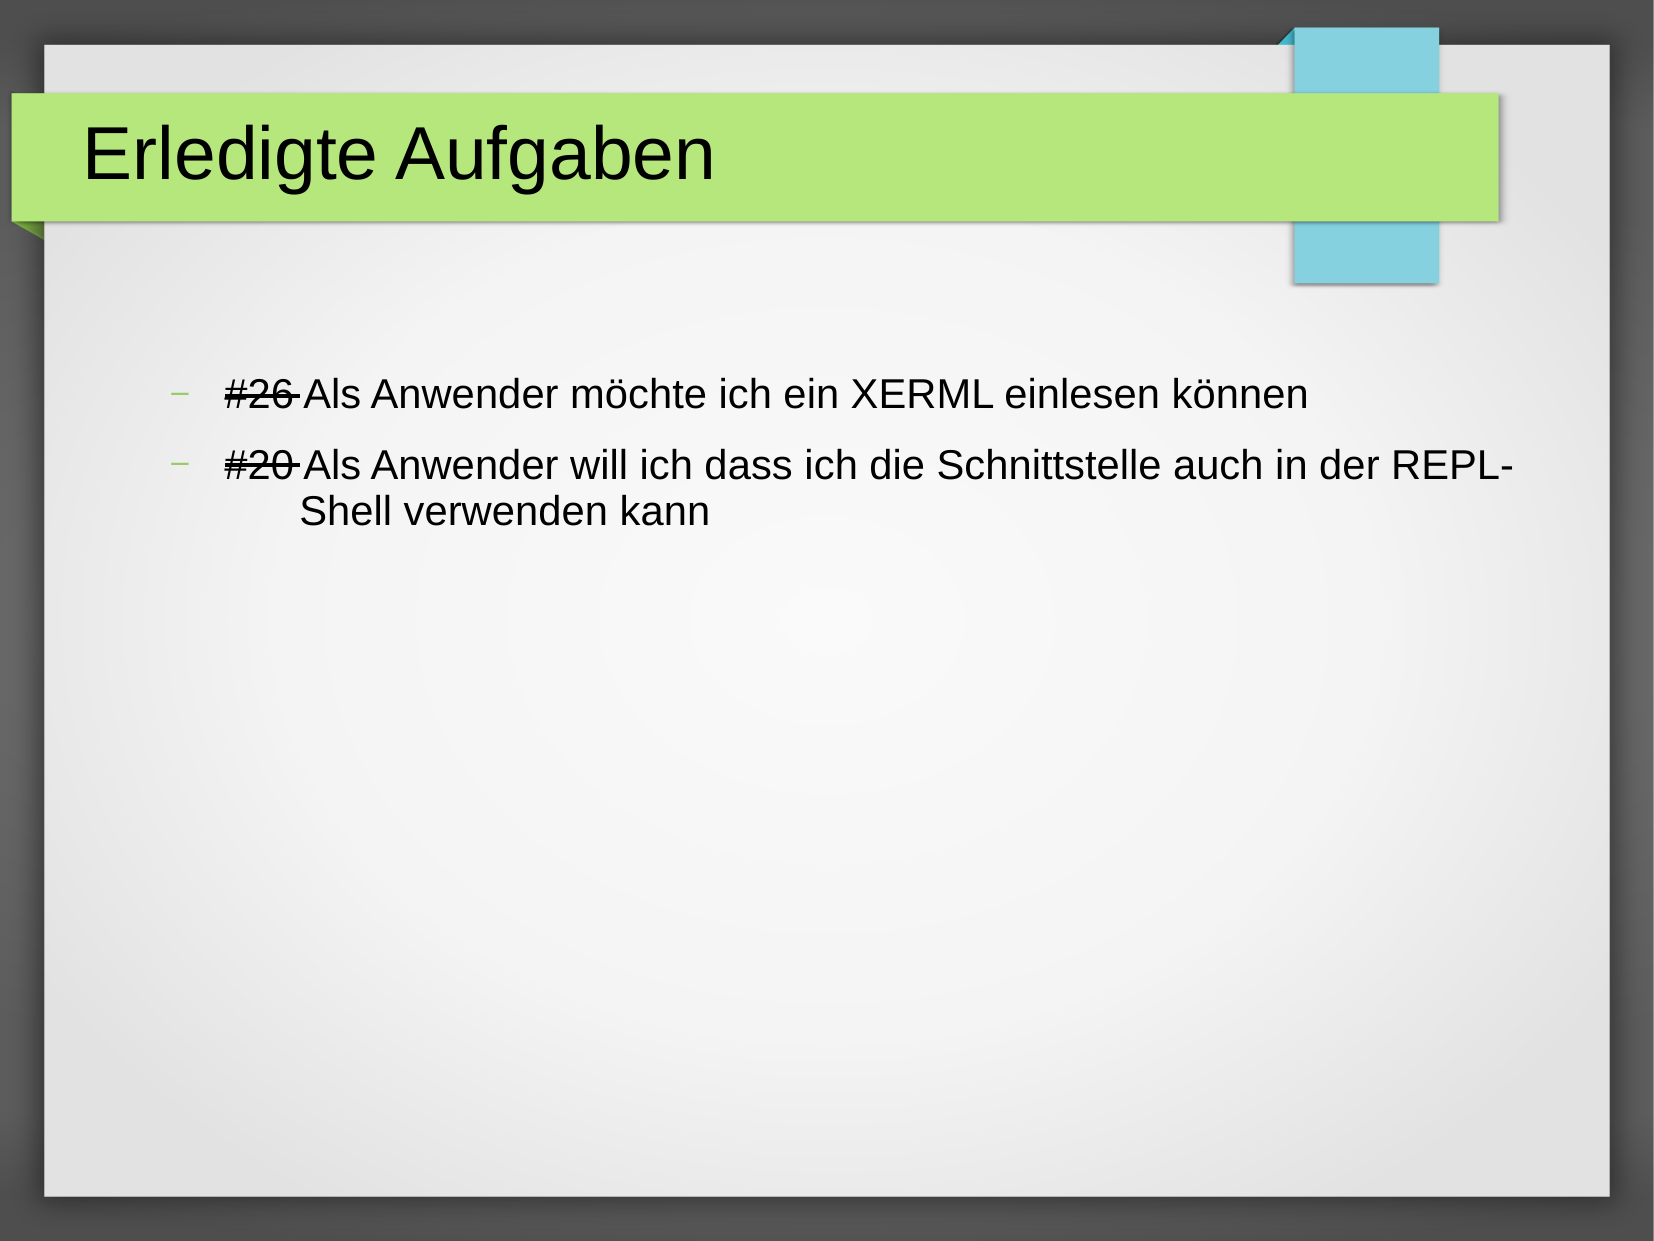

# Erledigte Aufgaben
#26 Als Anwender möchte ich ein XERML einlesen können
#20 Als Anwender will ich dass ich die Schnittstelle auch in der REPL- 	Shell verwenden kann